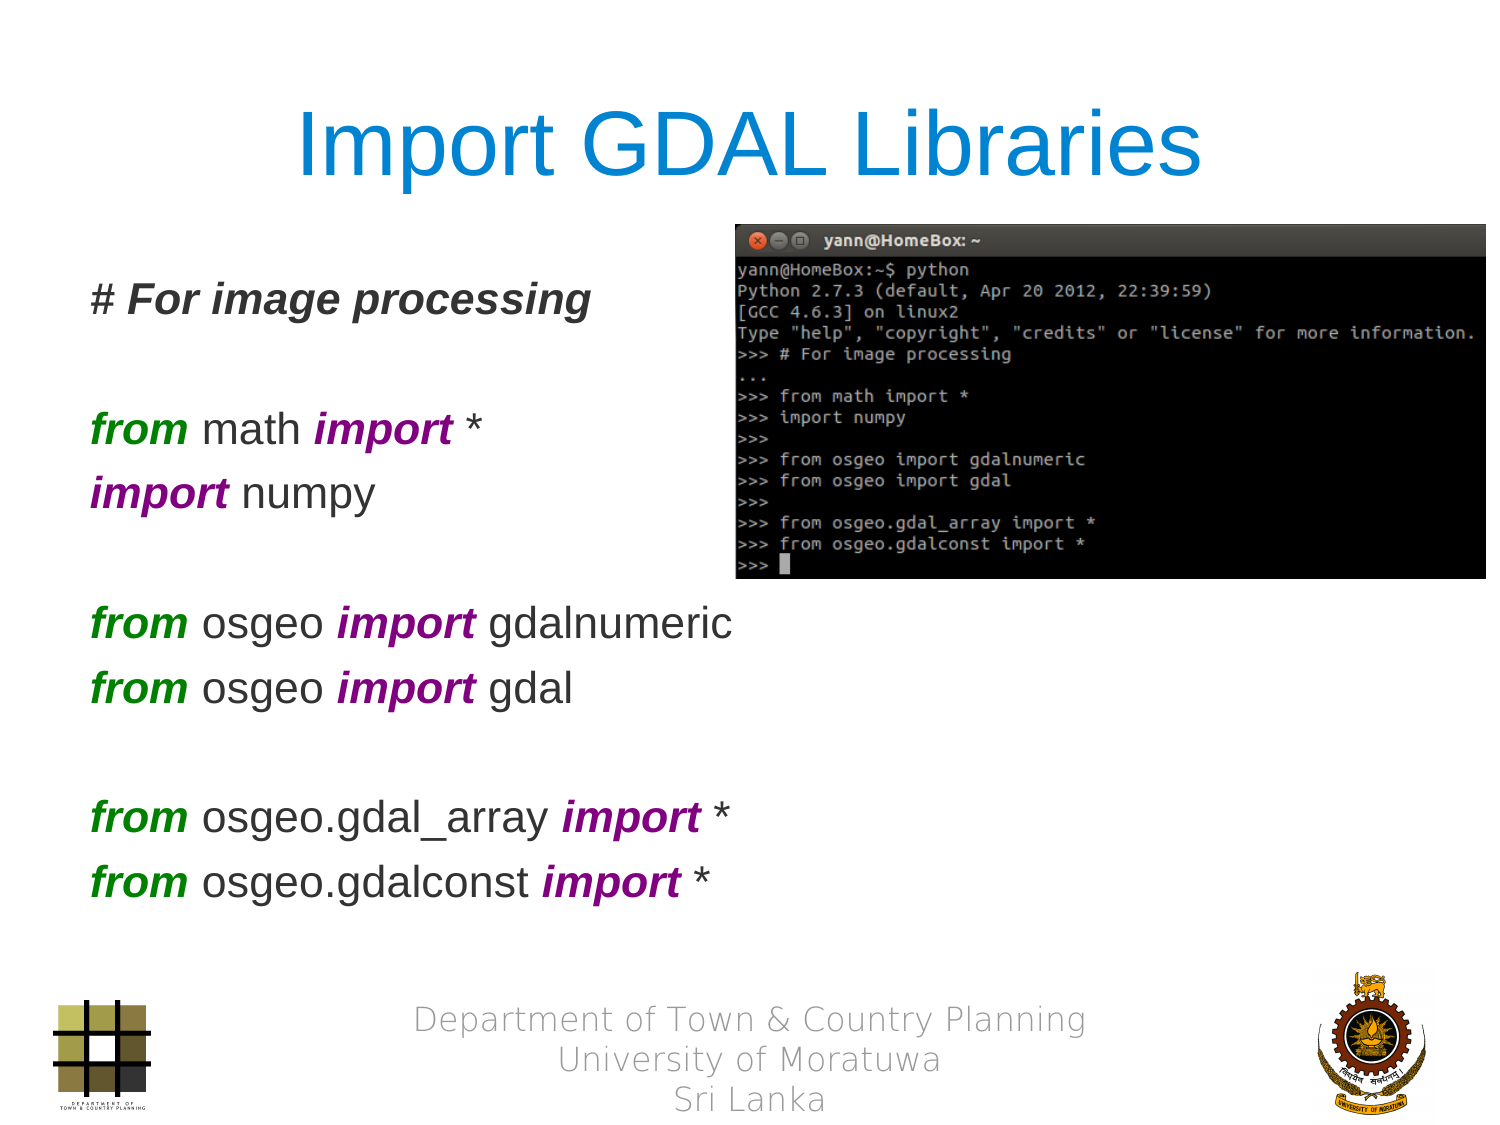

# Import GDAL Libraries
# For image processing
from math import *
import numpy
from osgeo import gdalnumeric
from osgeo import gdal
from osgeo.gdal_array import *
from osgeo.gdalconst import *